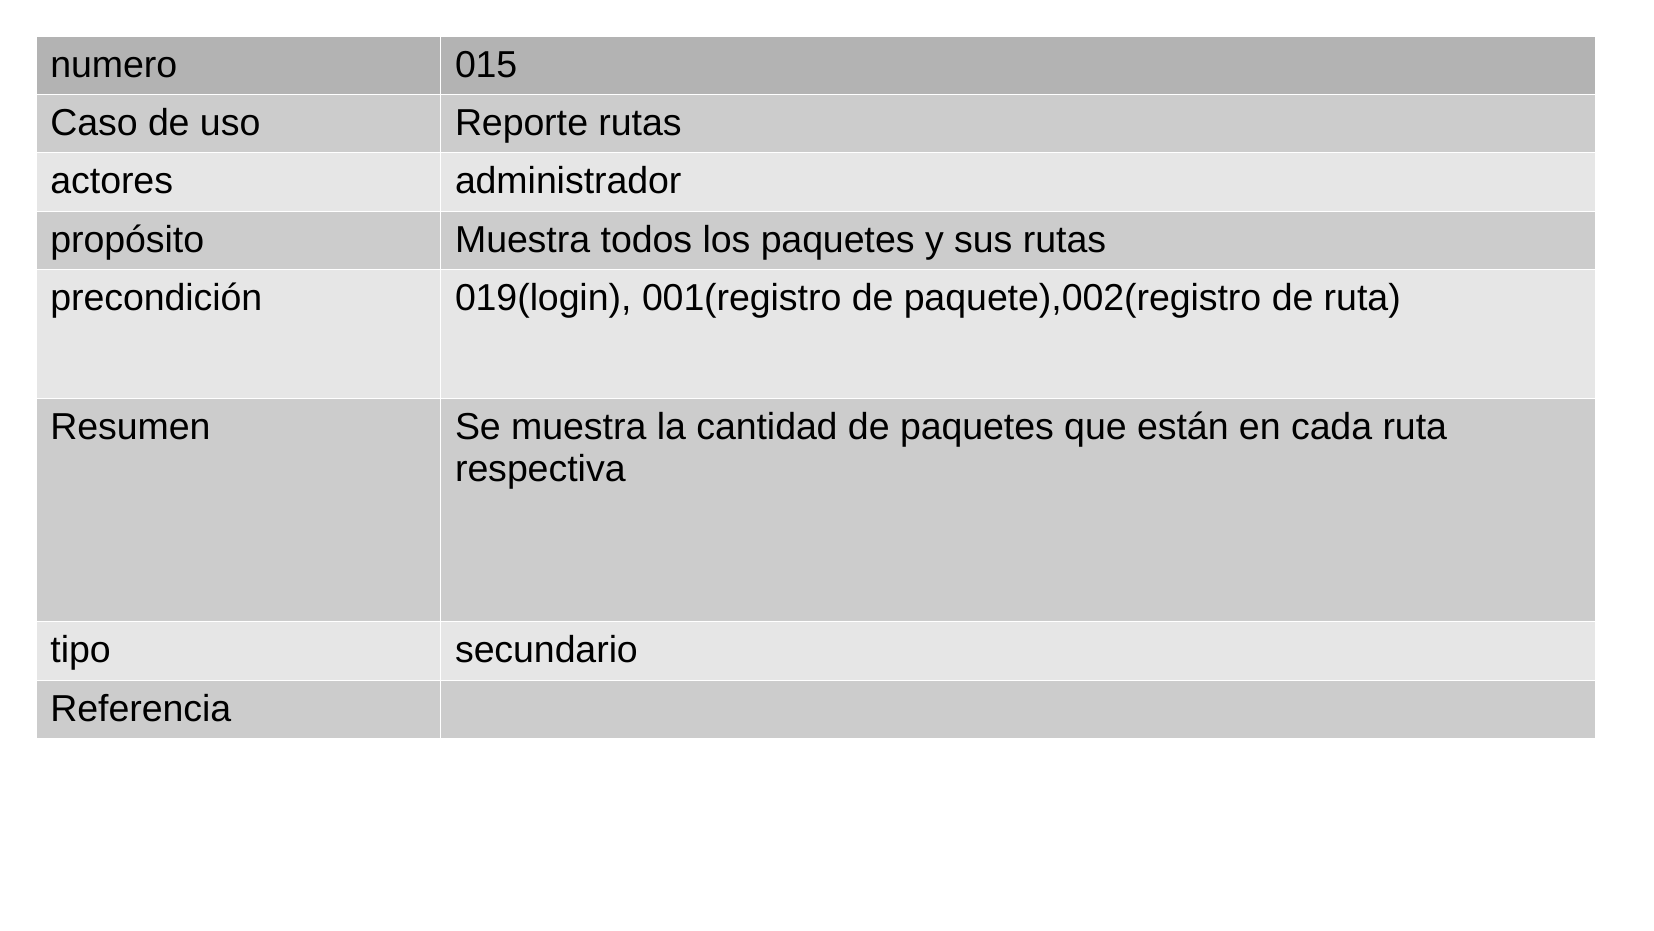

| numero | 015 |
| --- | --- |
| Caso de uso | Reporte rutas |
| actores | administrador |
| propósito | Muestra todos los paquetes y sus rutas |
| precondición | 019(login), 001(registro de paquete),002(registro de ruta) |
| Resumen | Se muestra la cantidad de paquetes que están en cada ruta respectiva |
| tipo | secundario |
| Referencia | |